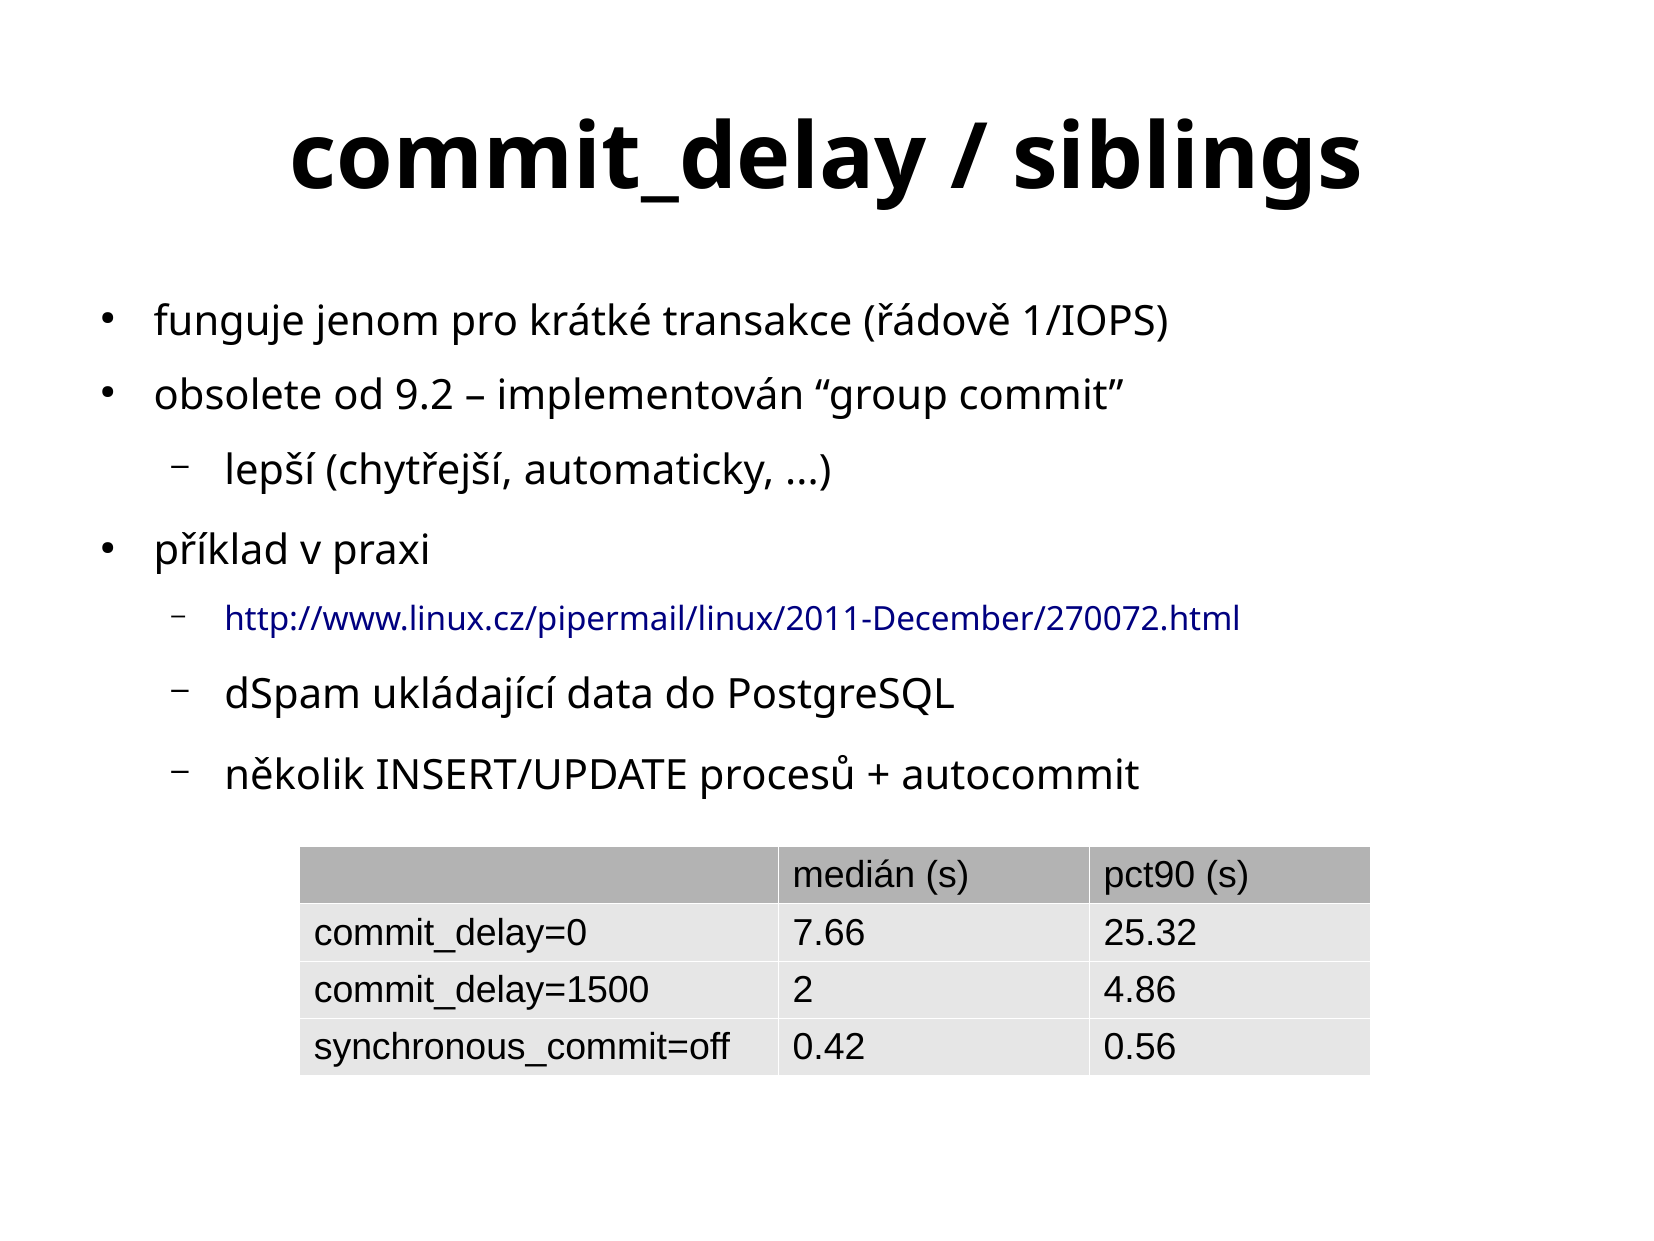

# commit_delay / siblings
funguje jenom pro krátké transakce (řádově 1/IOPS)
obsolete od 9.2 – implementován “group commit”
lepší (chytřejší, automaticky, ...)
příklad v praxi
http://www.linux.cz/pipermail/linux/2011-December/270072.html
dSpam ukládající data do PostgreSQL
několik INSERT/UPDATE procesů + autocommit
| | medián (s) | pct90 (s) |
| --- | --- | --- |
| commit\_delay=0 | 7.66 | 25.32 |
| commit\_delay=1500 | 2 | 4.86 |
| synchronous\_commit=off | 0.42 | 0.56 |